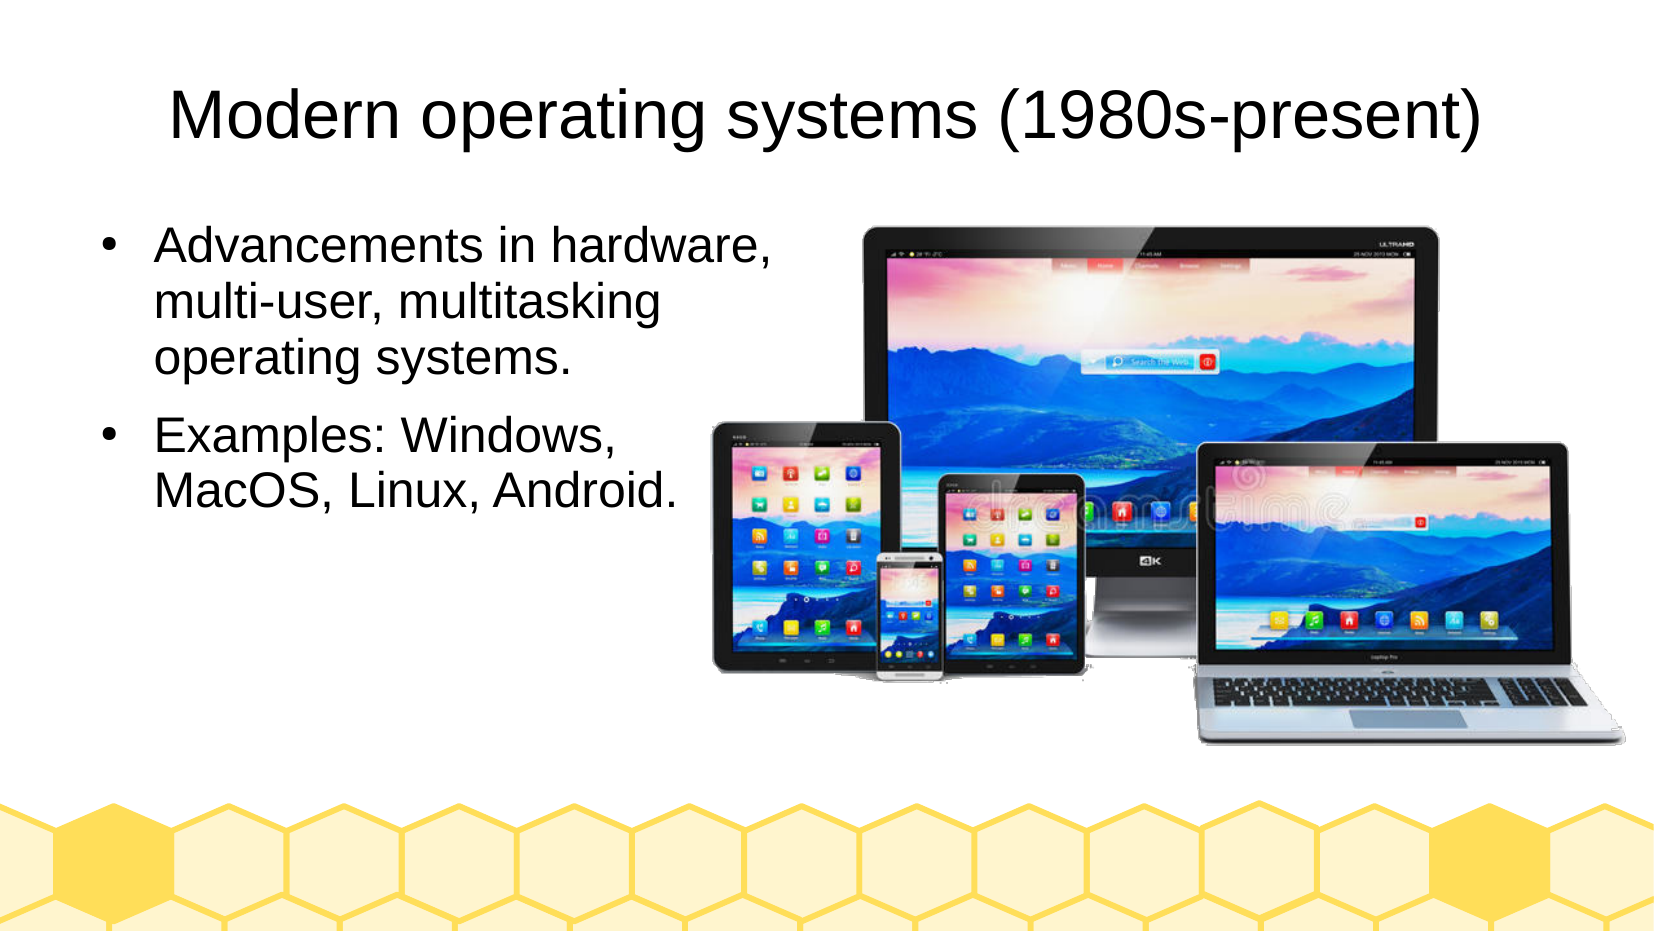

# Modern operating systems (1980s-present)
Advancements in hardware, multi-user, multitasking operating systems.
Examples: Windows, MacOS, Linux, Android.